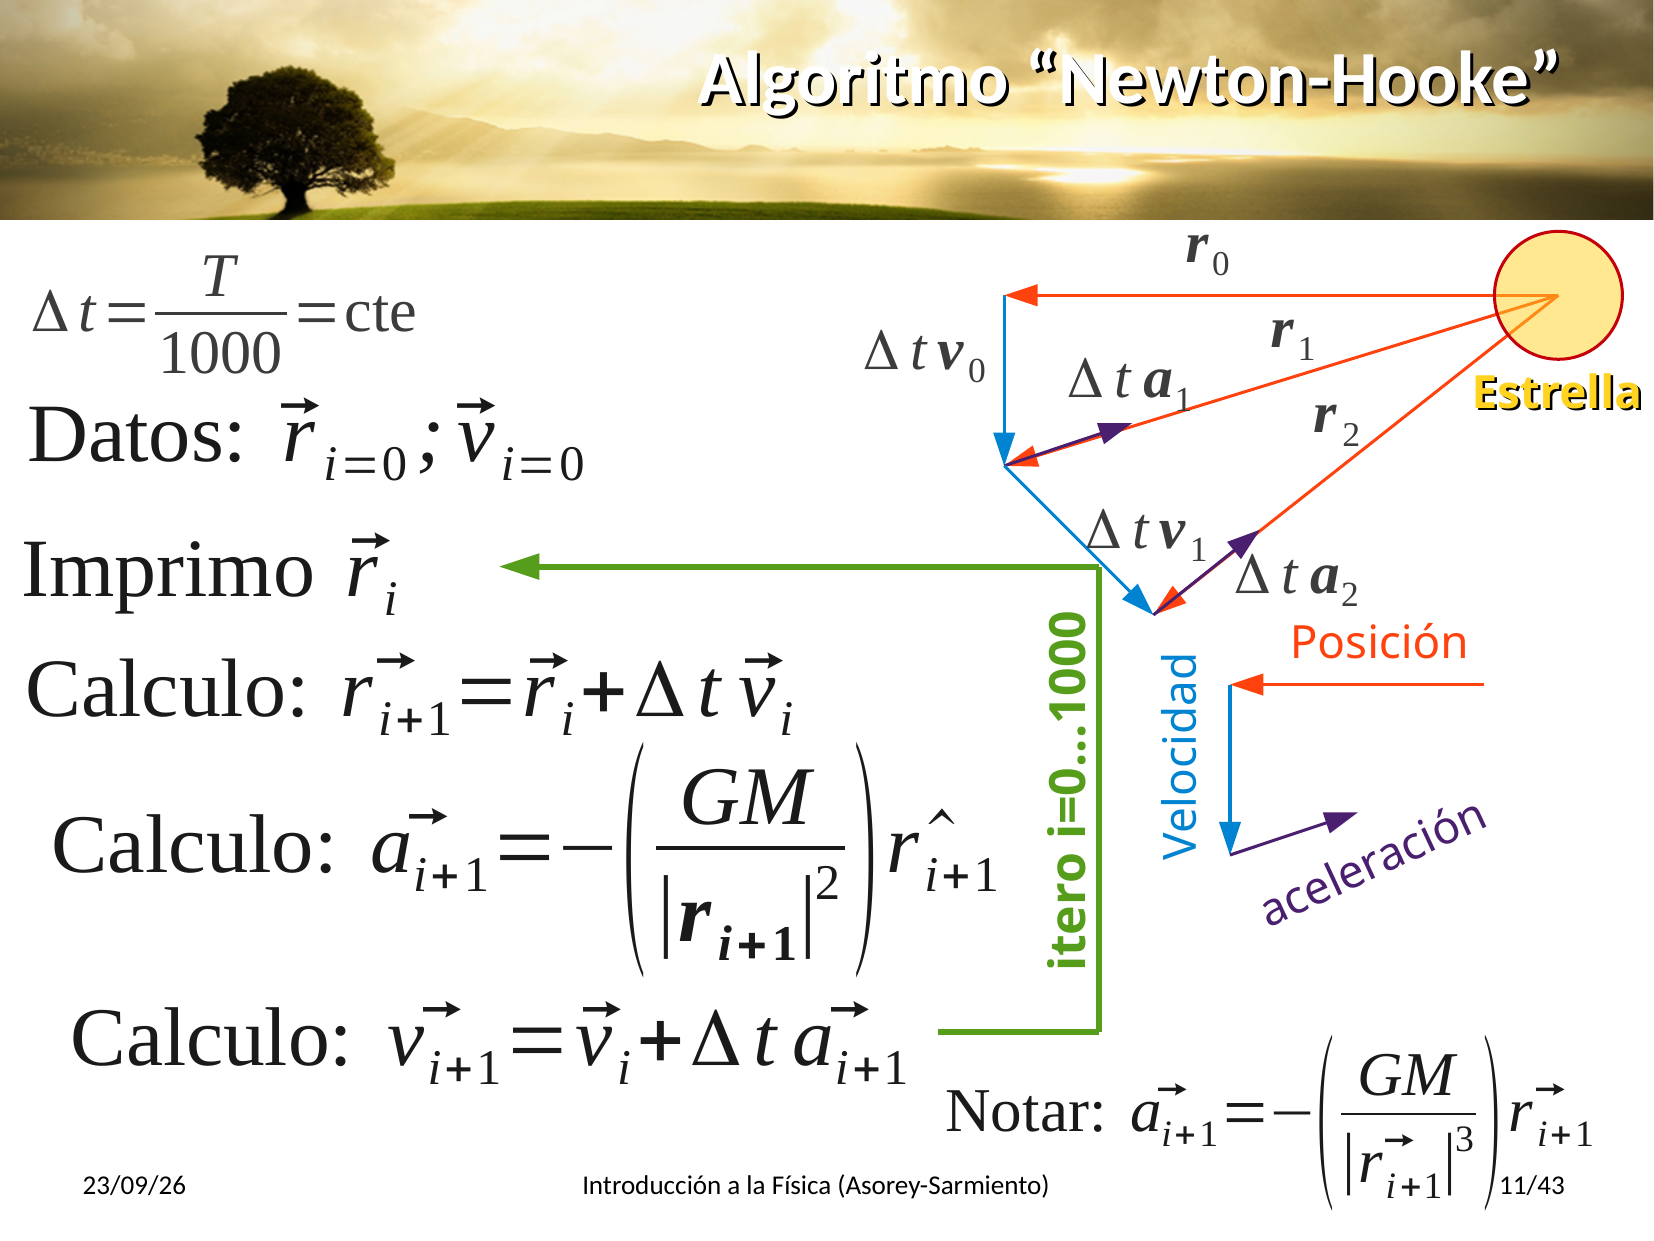

# Algoritmo “Newton-Hooke”
Estrella
Posición
Velocidad
itero i=0...1000
aceleración
Introducción a la Física (Asorey-Sarmiento)
11